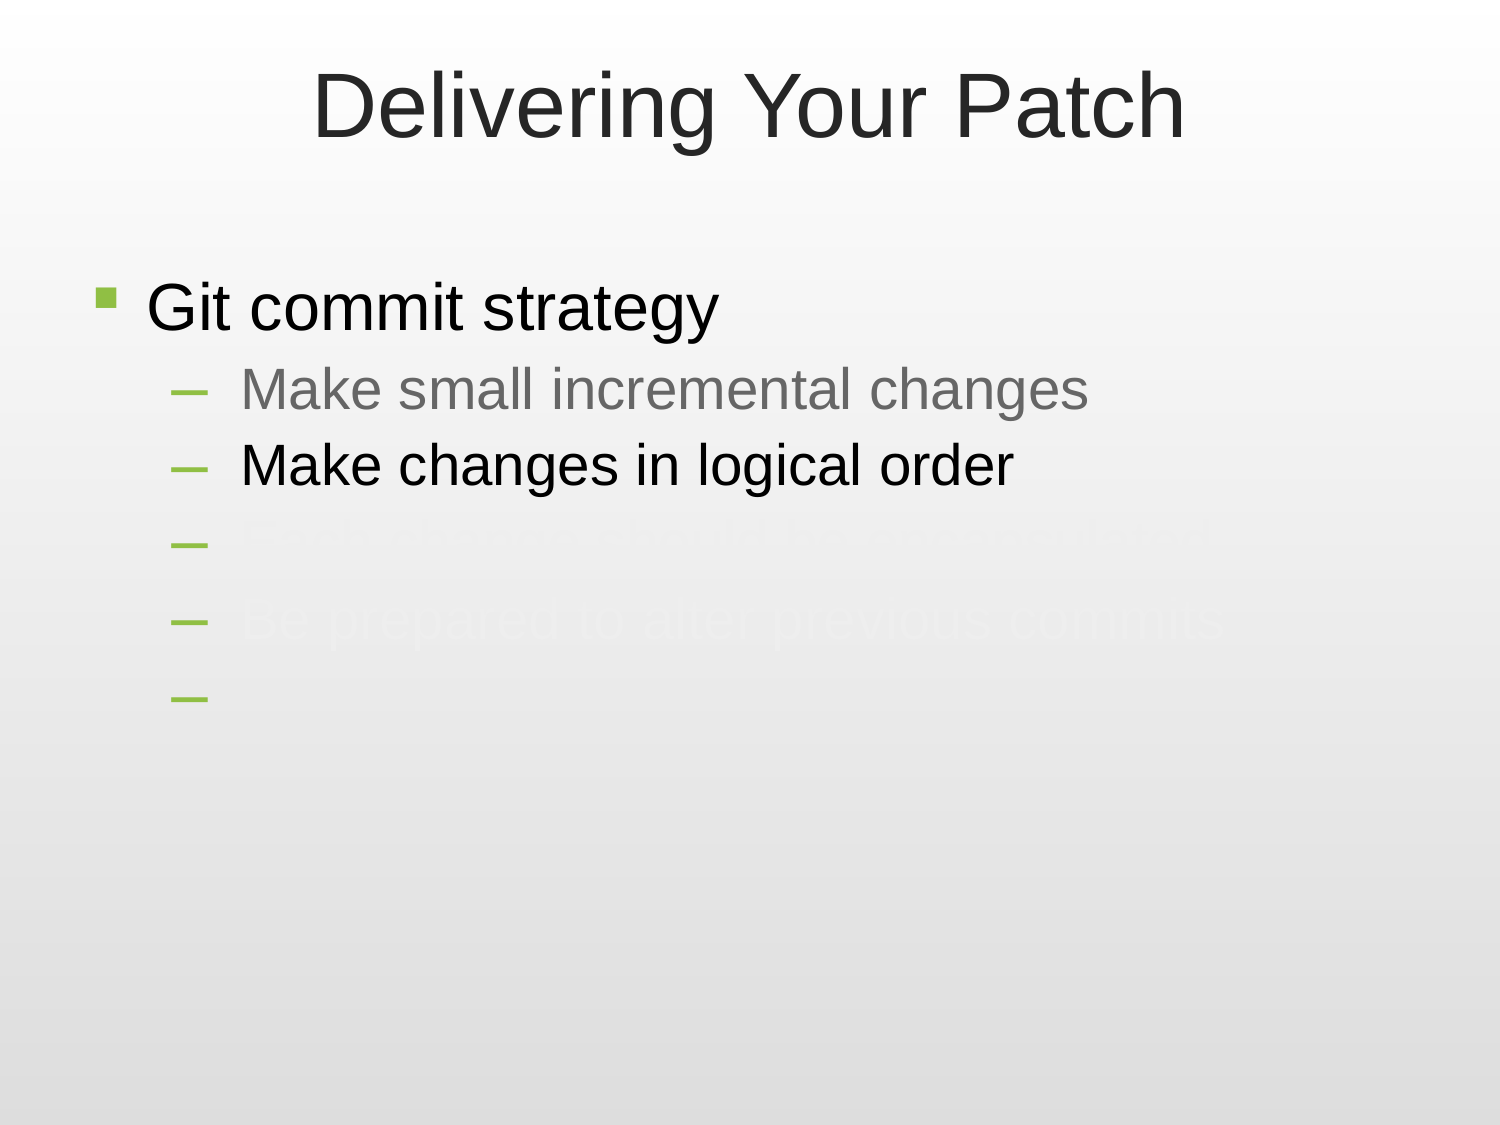

# Delivering Your Patch
Git commit strategy
Make small incremental changes
Make changes in logical order
Each change should be encapsulated
Be prepared to alter previous commits